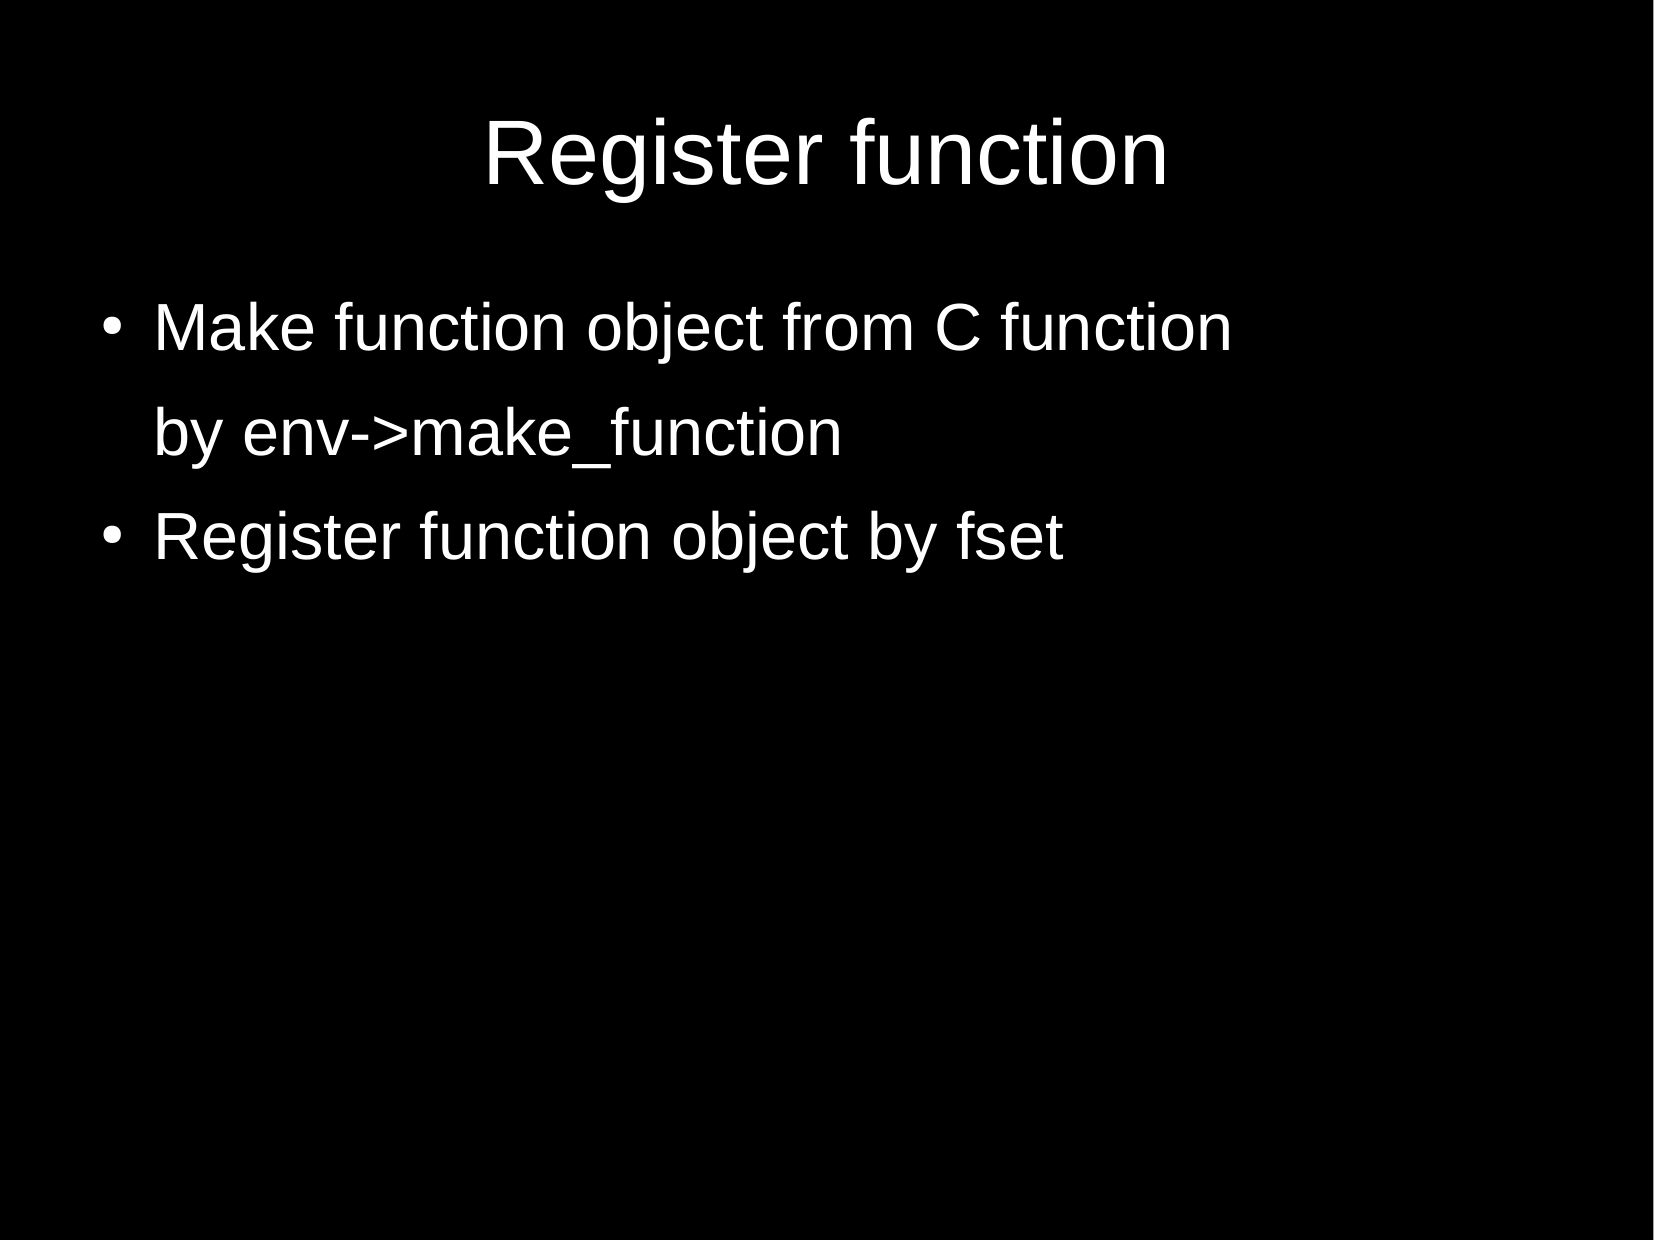

# Register function
Make function object from C function
by env->make_function
Register function object by fset